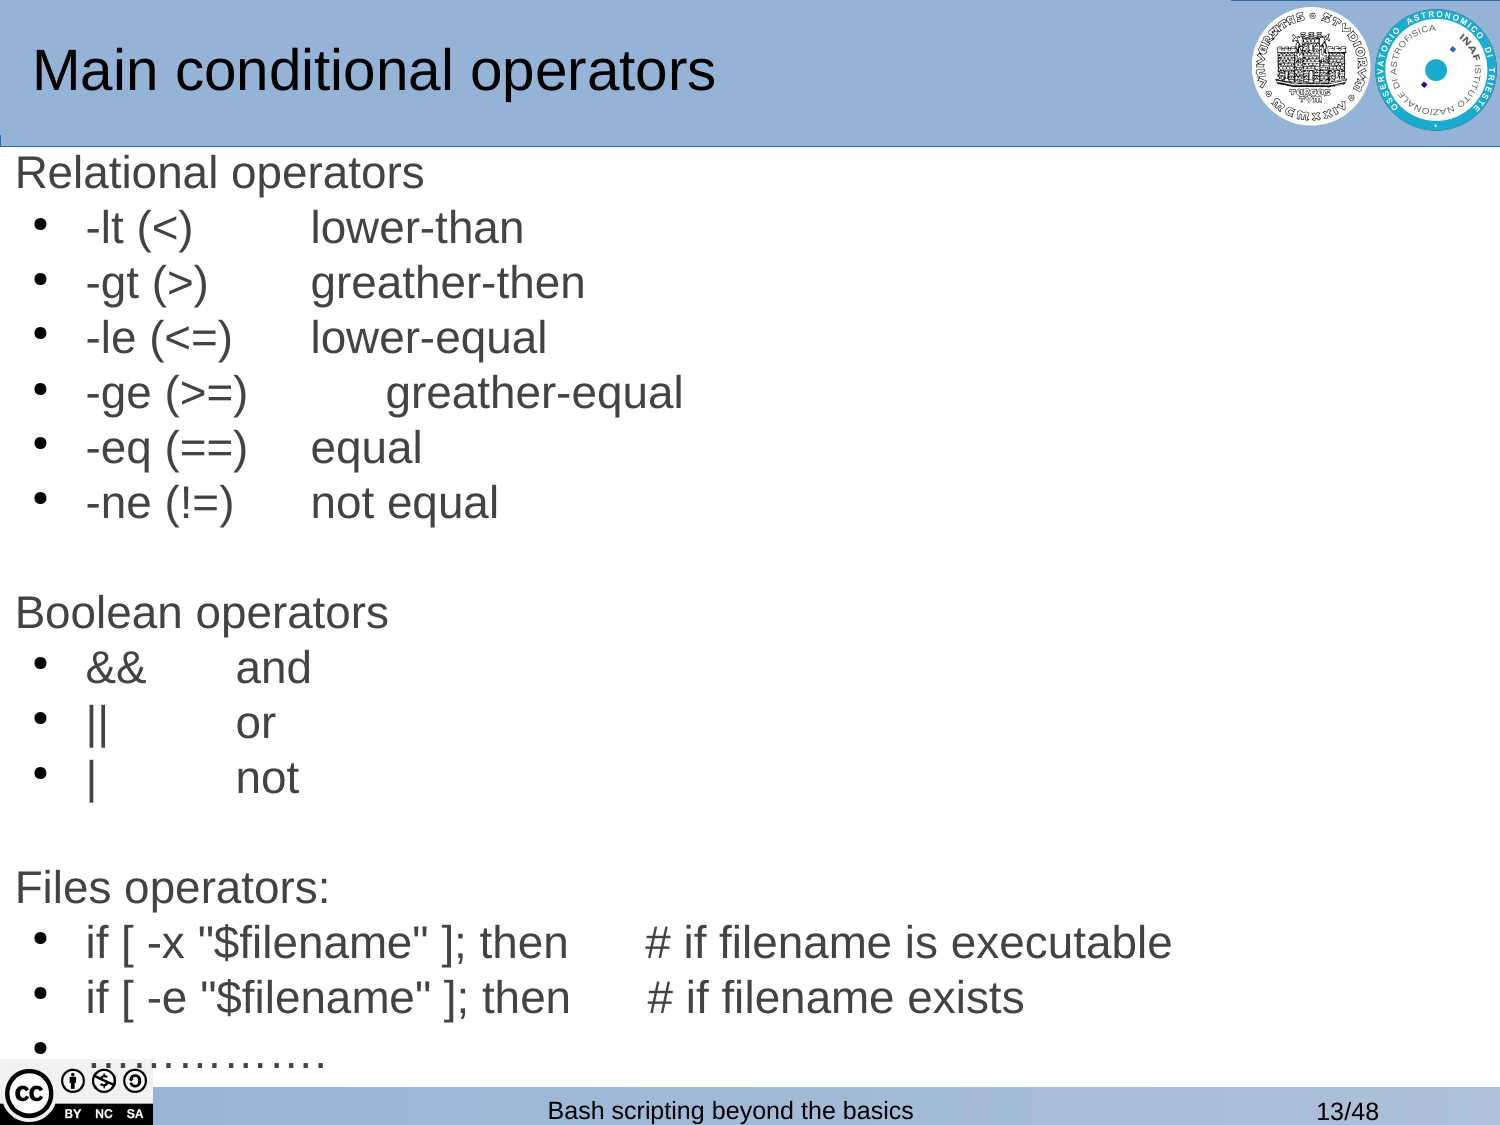

Main conditional operators
# Relational operators
-lt (<)		lower-than
-gt (>) 		greather-then
-le (<=)		lower-equal
-ge (>=)		greather-equal
-eq (==)	equal
-ne (!=)		not equal
Boolean operators
&&		and
||		or
|		not
Files operators:
if [ -x "$filename" ]; then # if filename is executable
if [ -e "$filename" ]; then # if filename exists
…………….